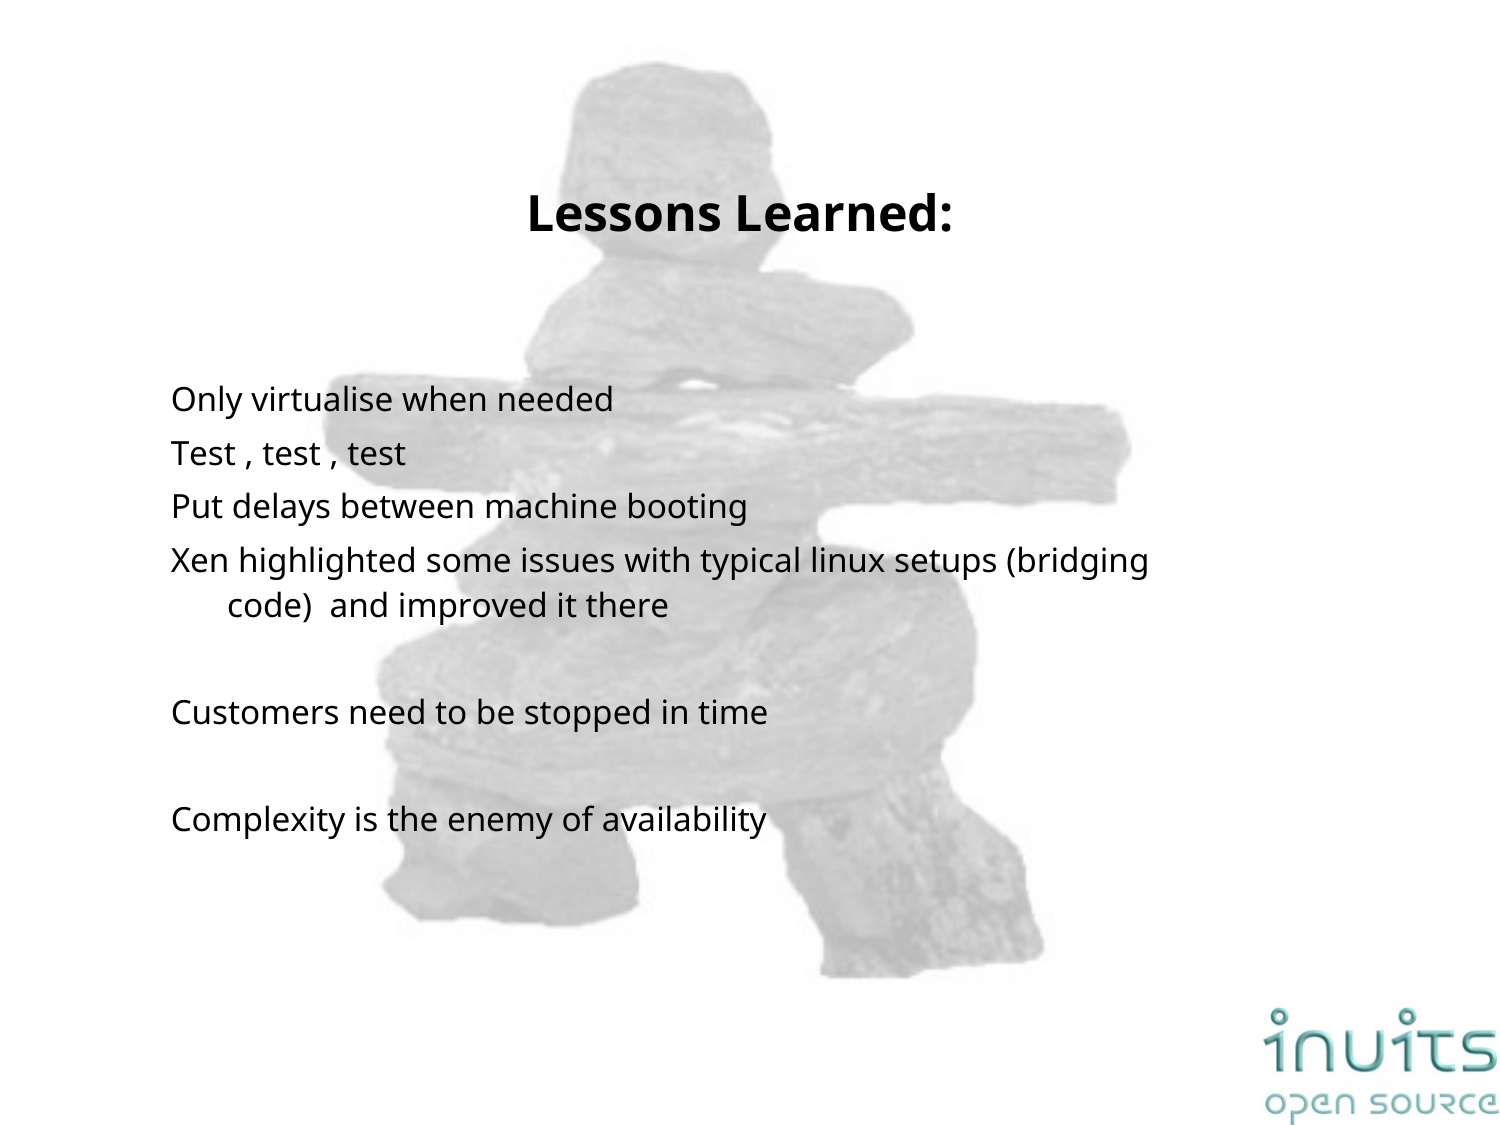

# Lessons Learned:
Only virtualise when needed
Test , test , test
Put delays between machine booting
Xen highlighted some issues with typical linux setups (bridging code) and improved it there
Customers need to be stopped in time
Complexity is the enemy of availability